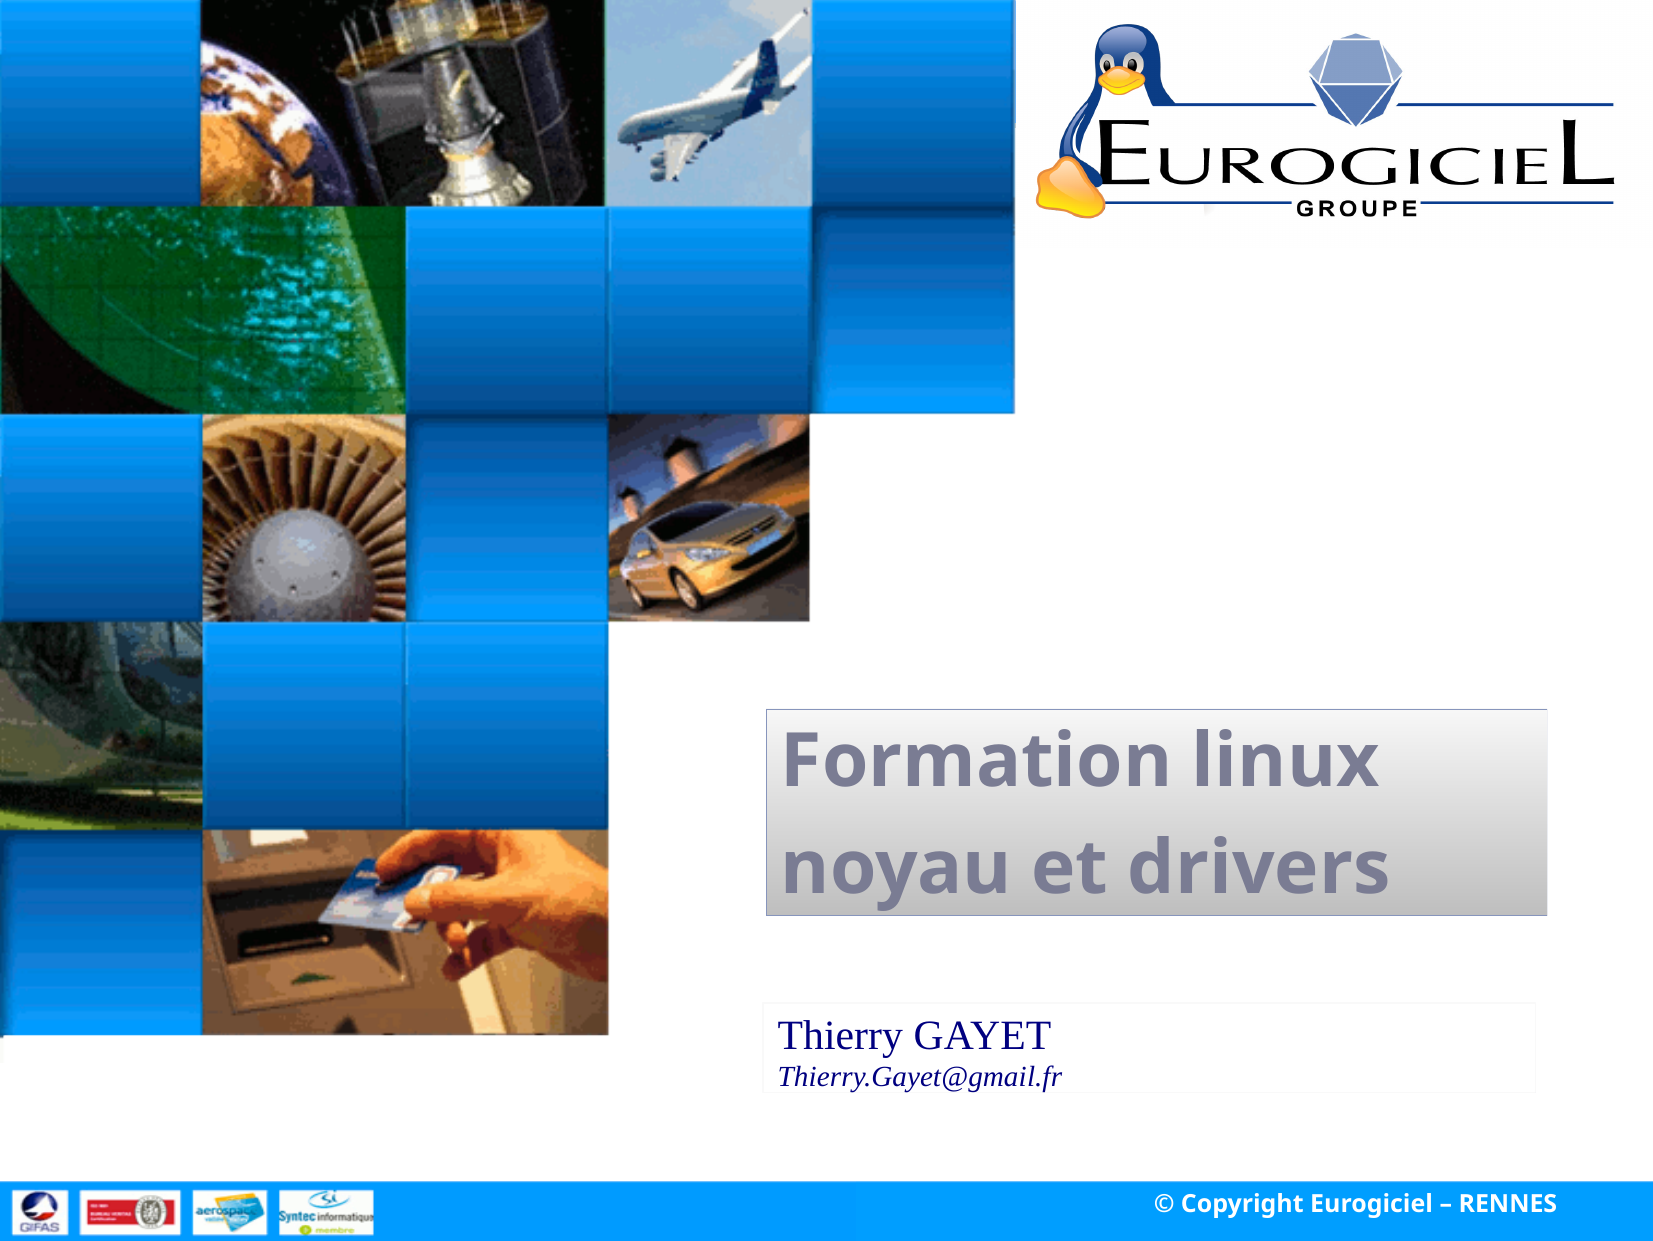

Formation linux
noyau et drivers
Thierry GAYET
Thierry.Gayet@gmail.fr
© Copyright Eurogiciel – RENNES